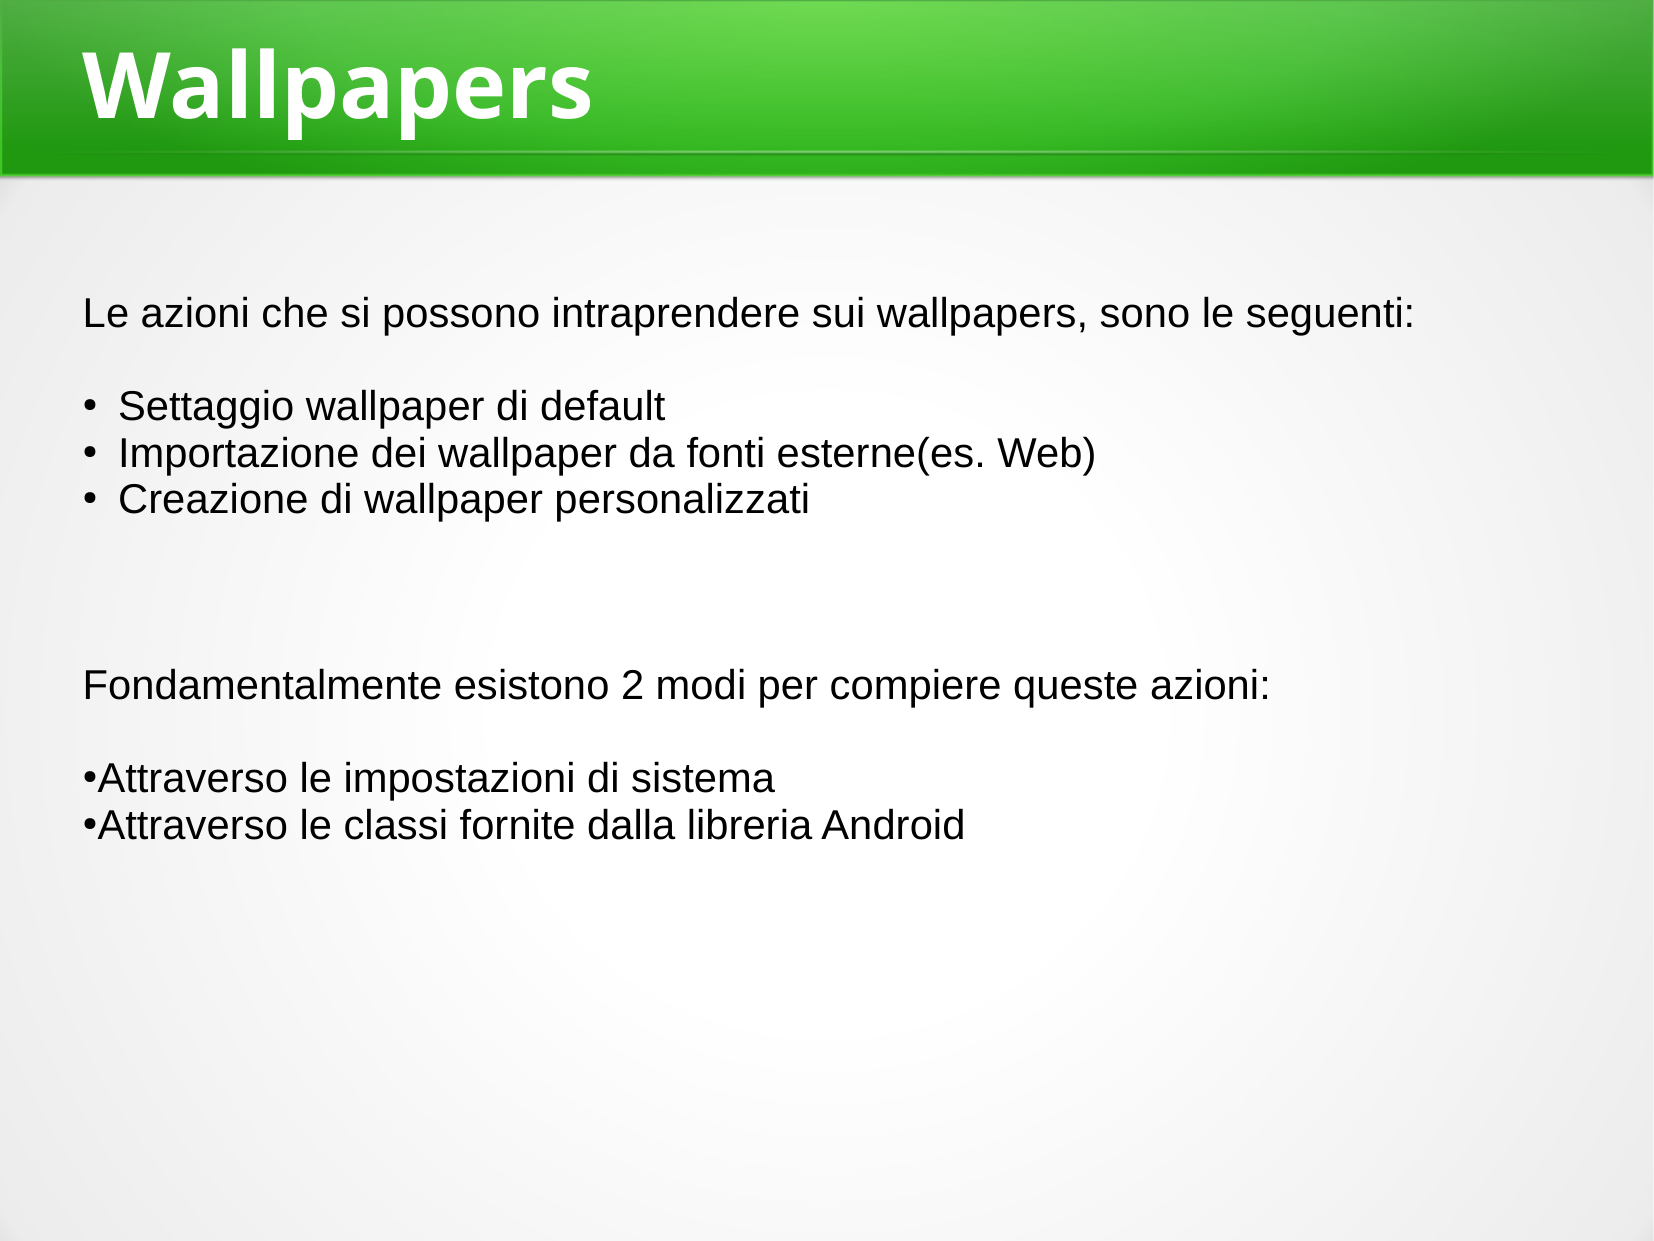

# Wallpapers
Le azioni che si possono intraprendere sui wallpapers, sono le seguenti:
Settaggio wallpaper di default
Importazione dei wallpaper da fonti esterne(es. Web)
Creazione di wallpaper personalizzati
Fondamentalmente esistono 2 modi per compiere queste azioni:
Attraverso le impostazioni di sistema
Attraverso le classi fornite dalla libreria Android